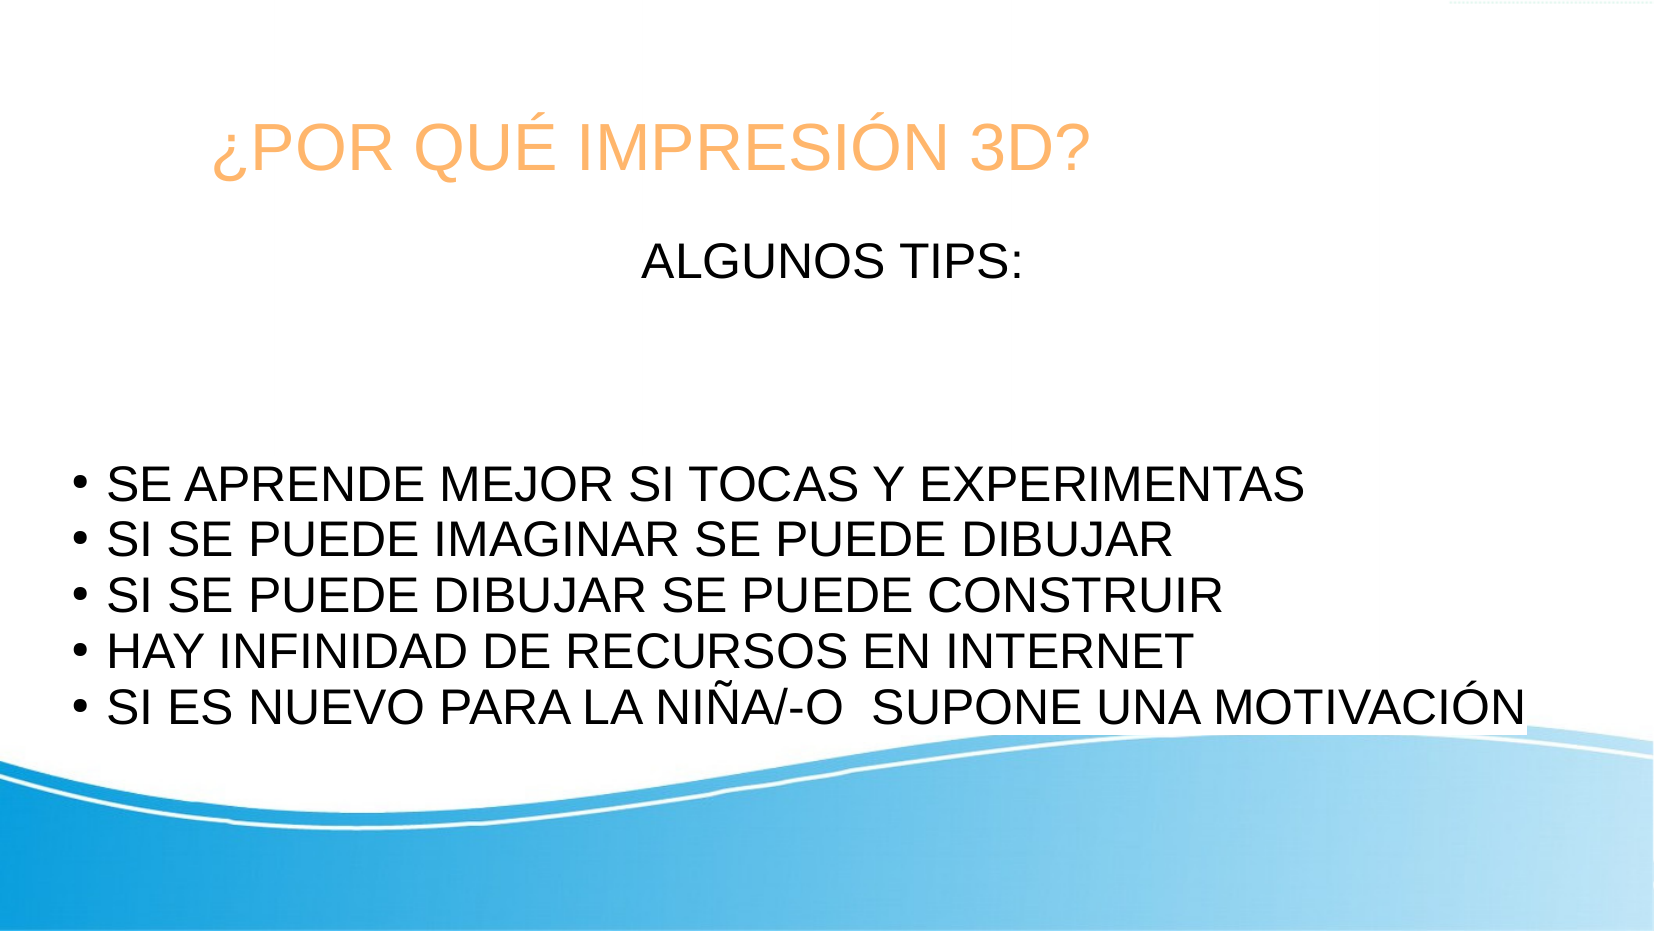

¿POR QUÉ IMPRESIÓN 3D?
# ALGUNOS TIPS:
SE APRENDE MEJOR SI TOCAS Y EXPERIMENTAS
SI SE PUEDE IMAGINAR SE PUEDE DIBUJAR
SI SE PUEDE DIBUJAR SE PUEDE CONSTRUIR
HAY INFINIDAD DE RECURSOS EN INTERNET
SI ES NUEVO PARA LA NIÑA/-O SUPONE UNA MOTIVACIÓN